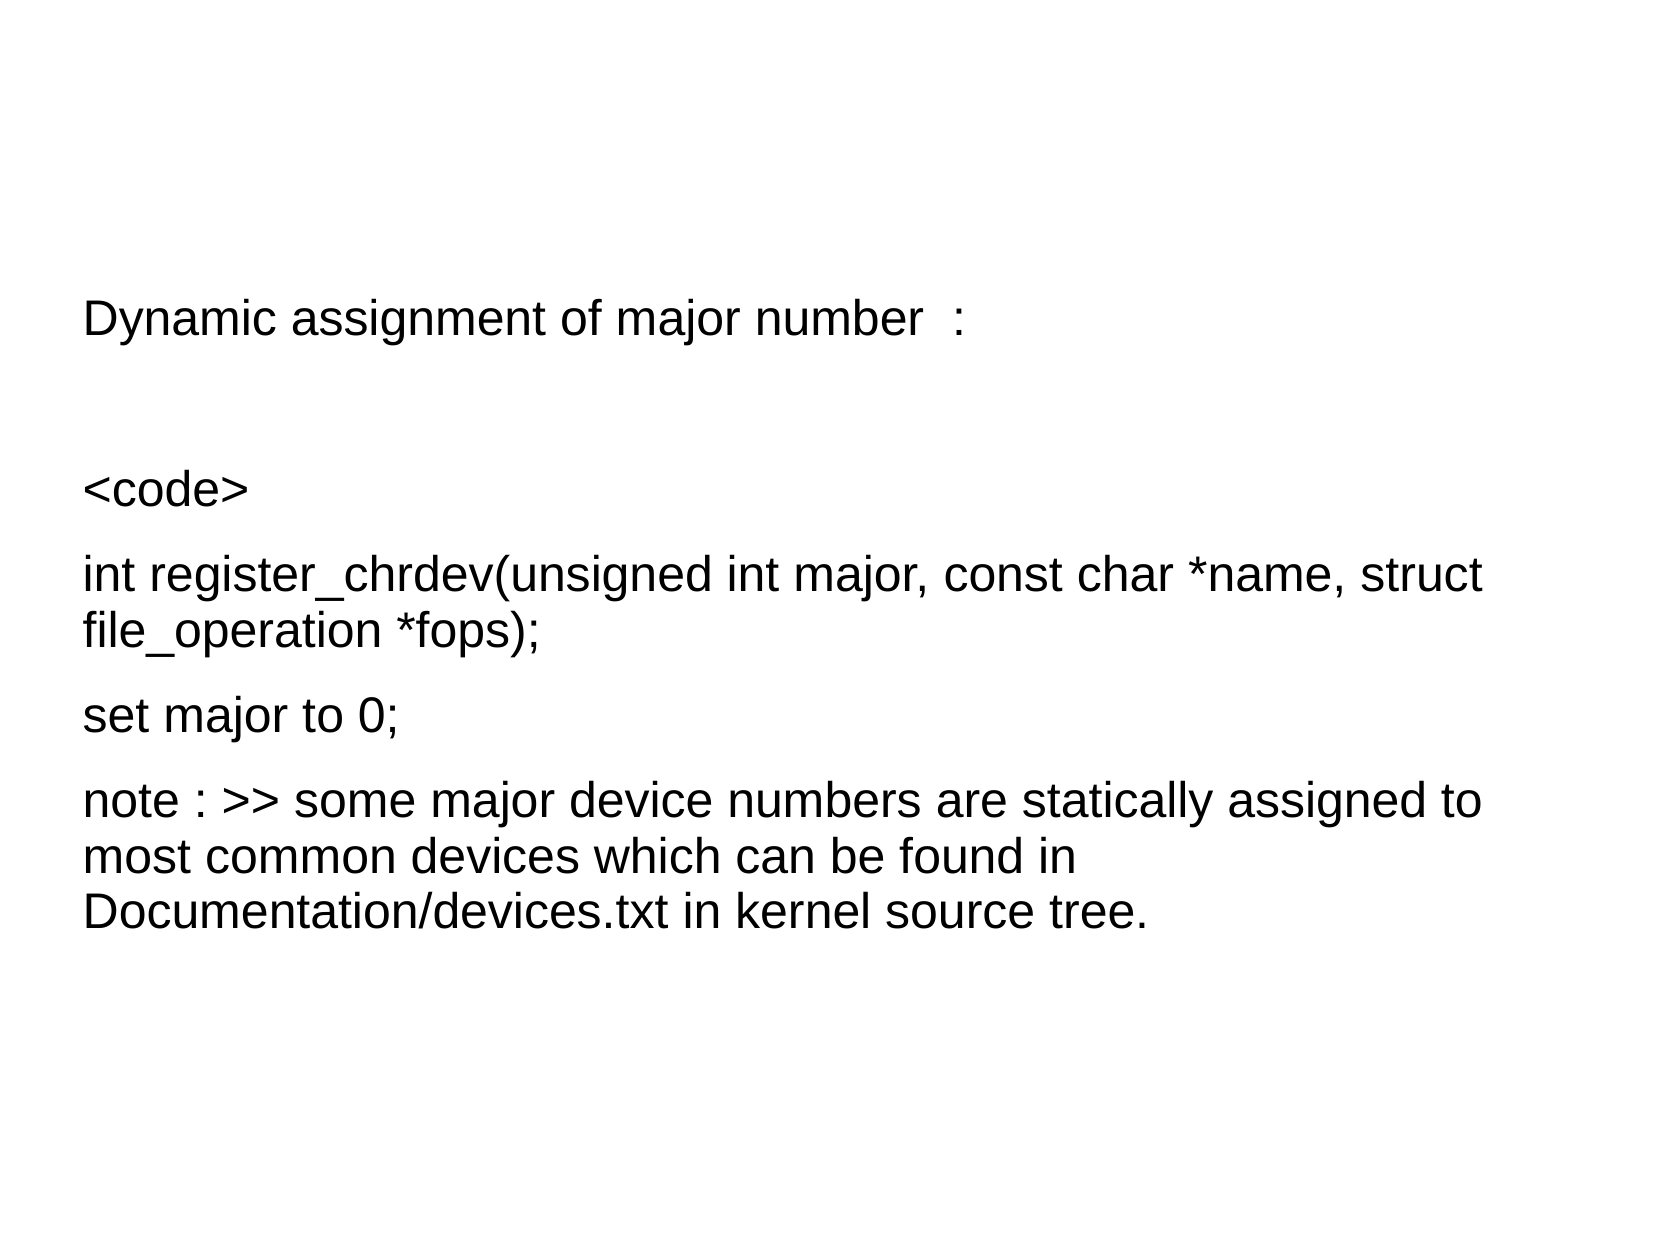

#
Dynamic assignment of major number :
<code>
int register_chrdev(unsigned int major, const char *name, struct file_operation *fops);
set major to 0;
note : >> some major device numbers are statically assigned to most common devices which can be found in Documentation/devices.txt in kernel source tree.